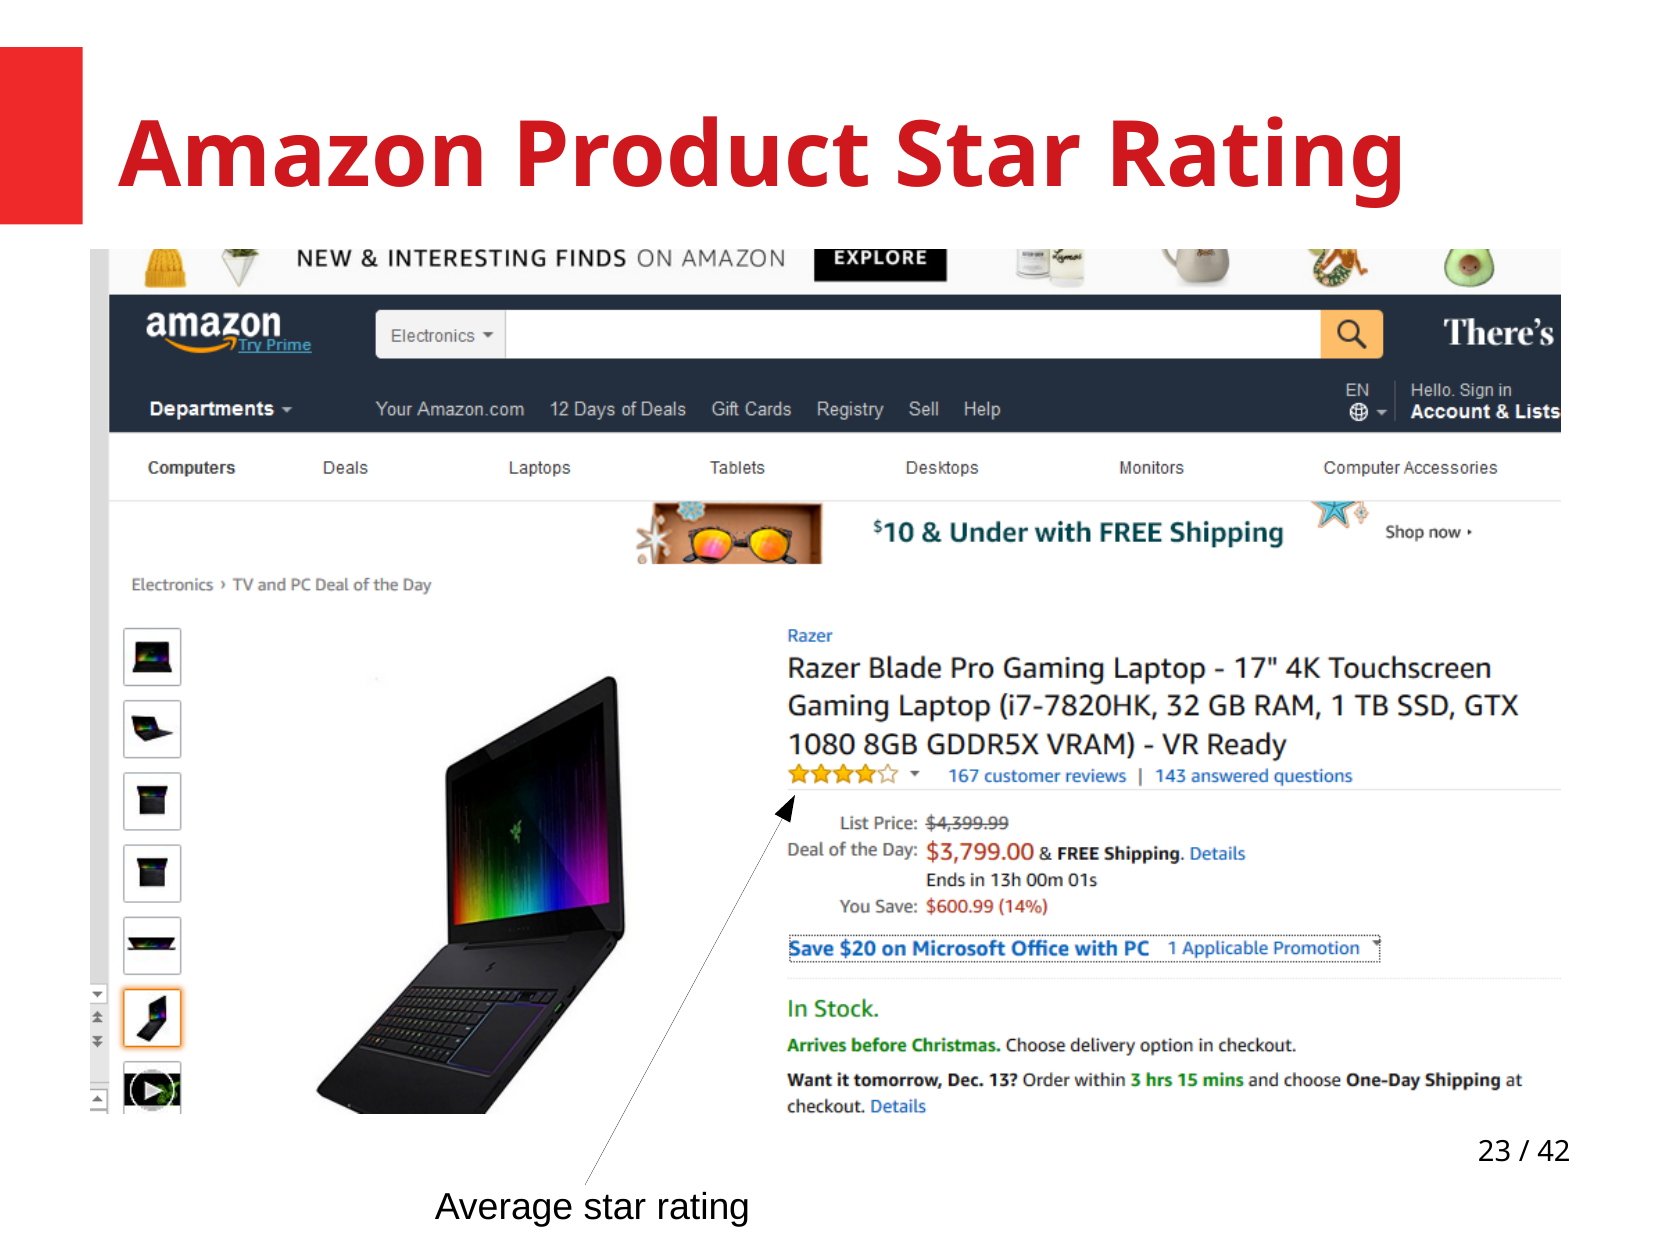

# Amazon Product Star Rating
23
Average star rating